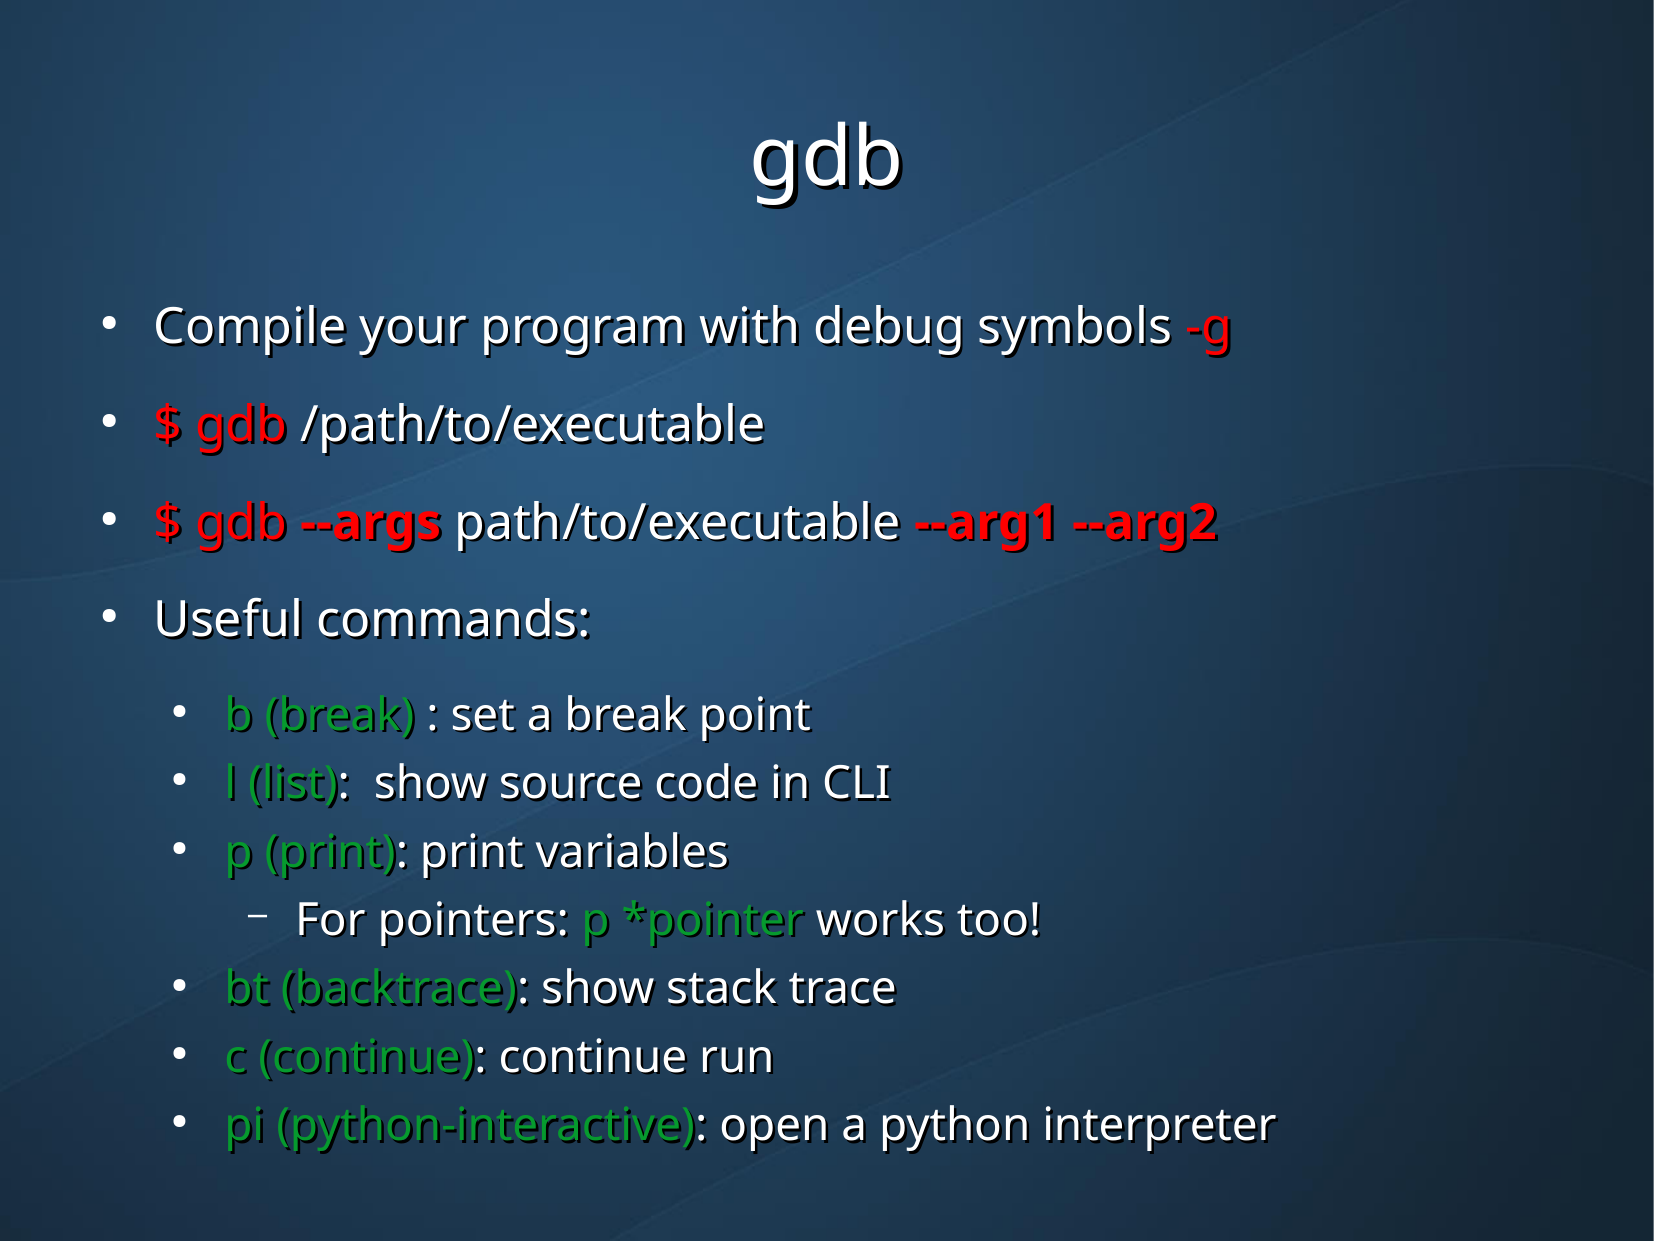

# gdb
Compile your program with debug symbols -g
$ gdb /path/to/executable
$ gdb --args path/to/executable --arg1 --arg2
Useful commands:
b (break) : set a break point
l (list): show source code in CLI
p (print): print variables
For pointers: p *pointer works too!
bt (backtrace): show stack trace
c (continue): continue run
pi (python-interactive): open a python interpreter